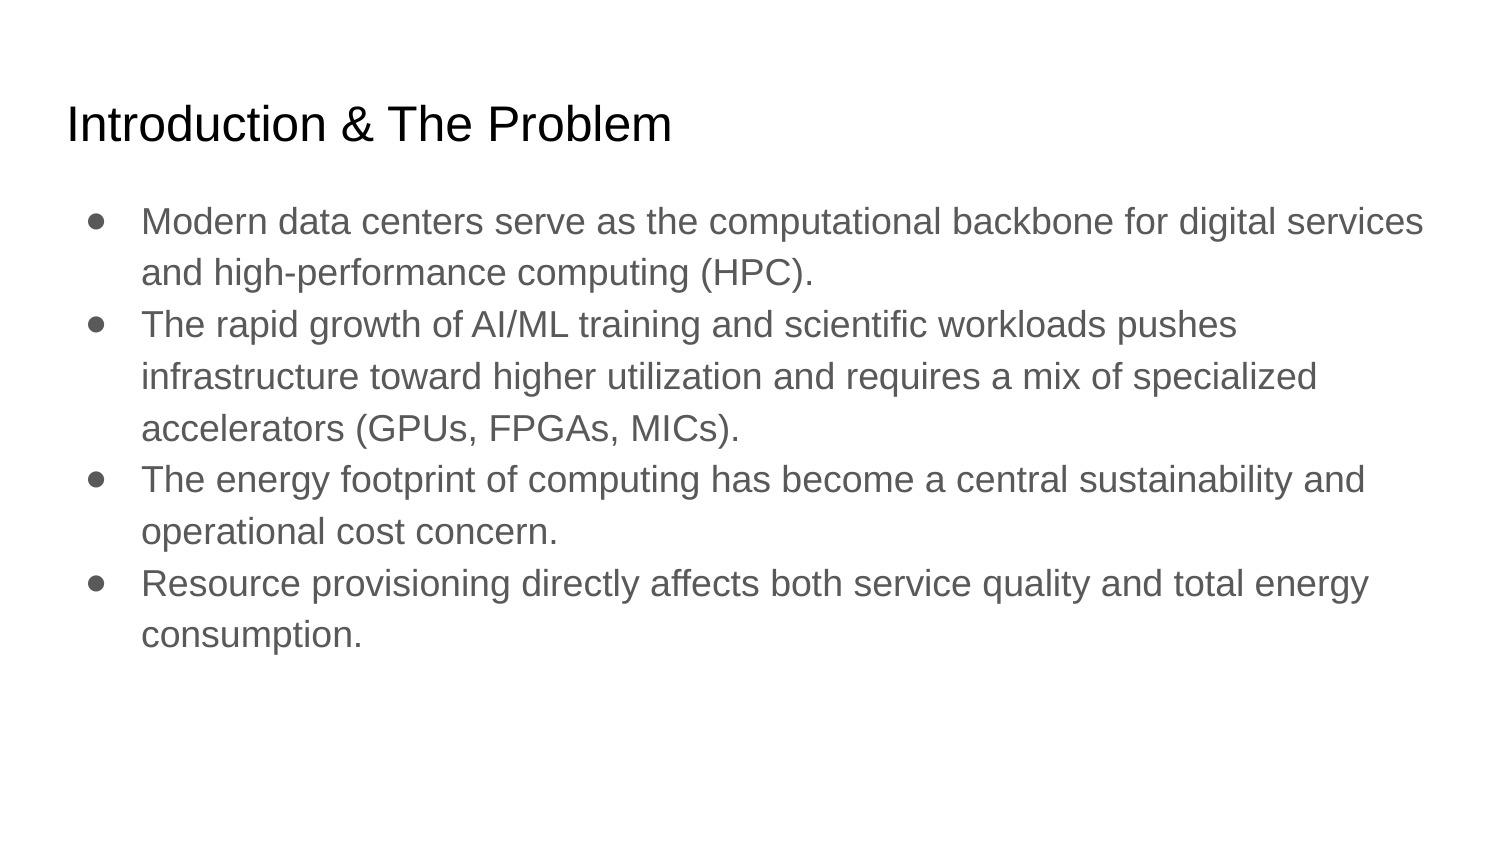

# Introduction & The Problem
Modern data centers serve as the computational backbone for digital services and high-performance computing (HPC).
The rapid growth of AI/ML training and scientific workloads pushes infrastructure toward higher utilization and requires a mix of specialized accelerators (GPUs, FPGAs, MICs).
The energy footprint of computing has become a central sustainability and operational cost concern.
Resource provisioning directly affects both service quality and total energy consumption.